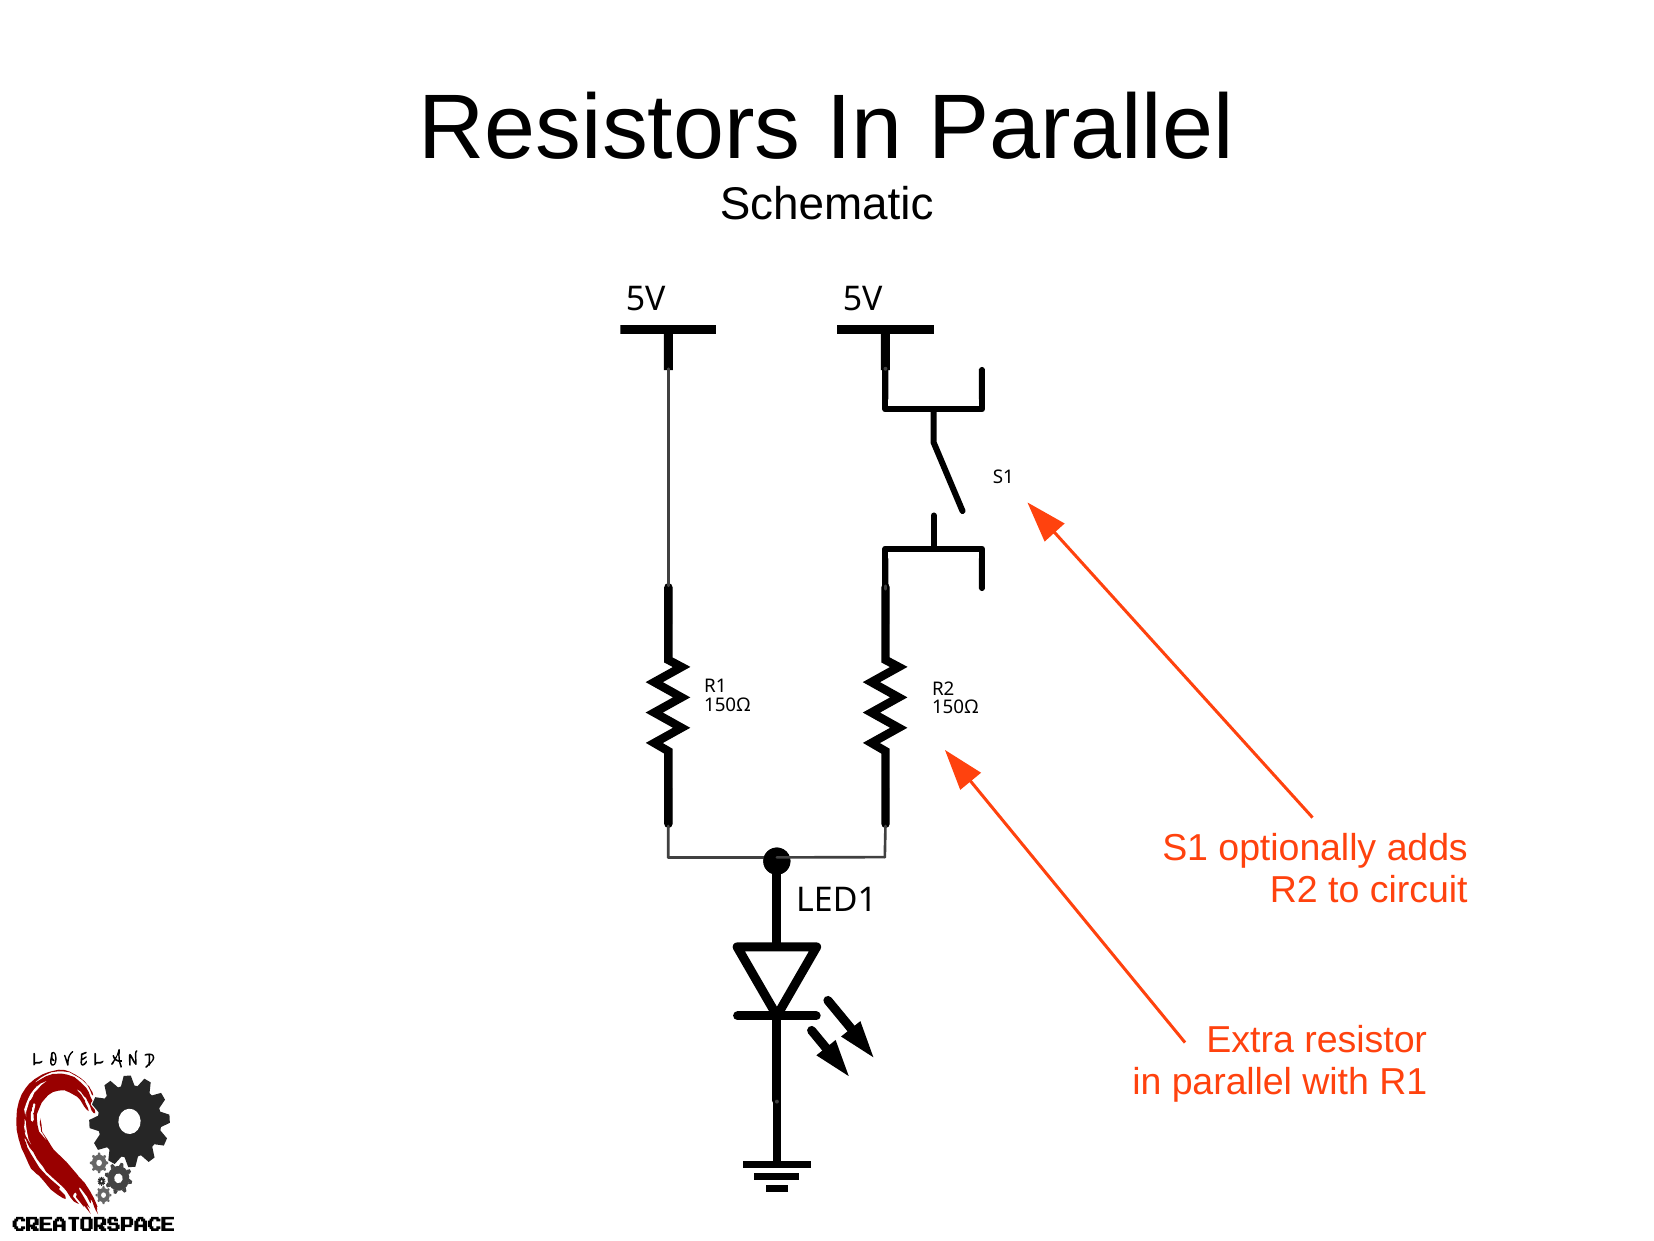

# Resistors In Parallel Schematic
S1 optionally adds
R2 to circuit
Extra resistor
in parallel with R1